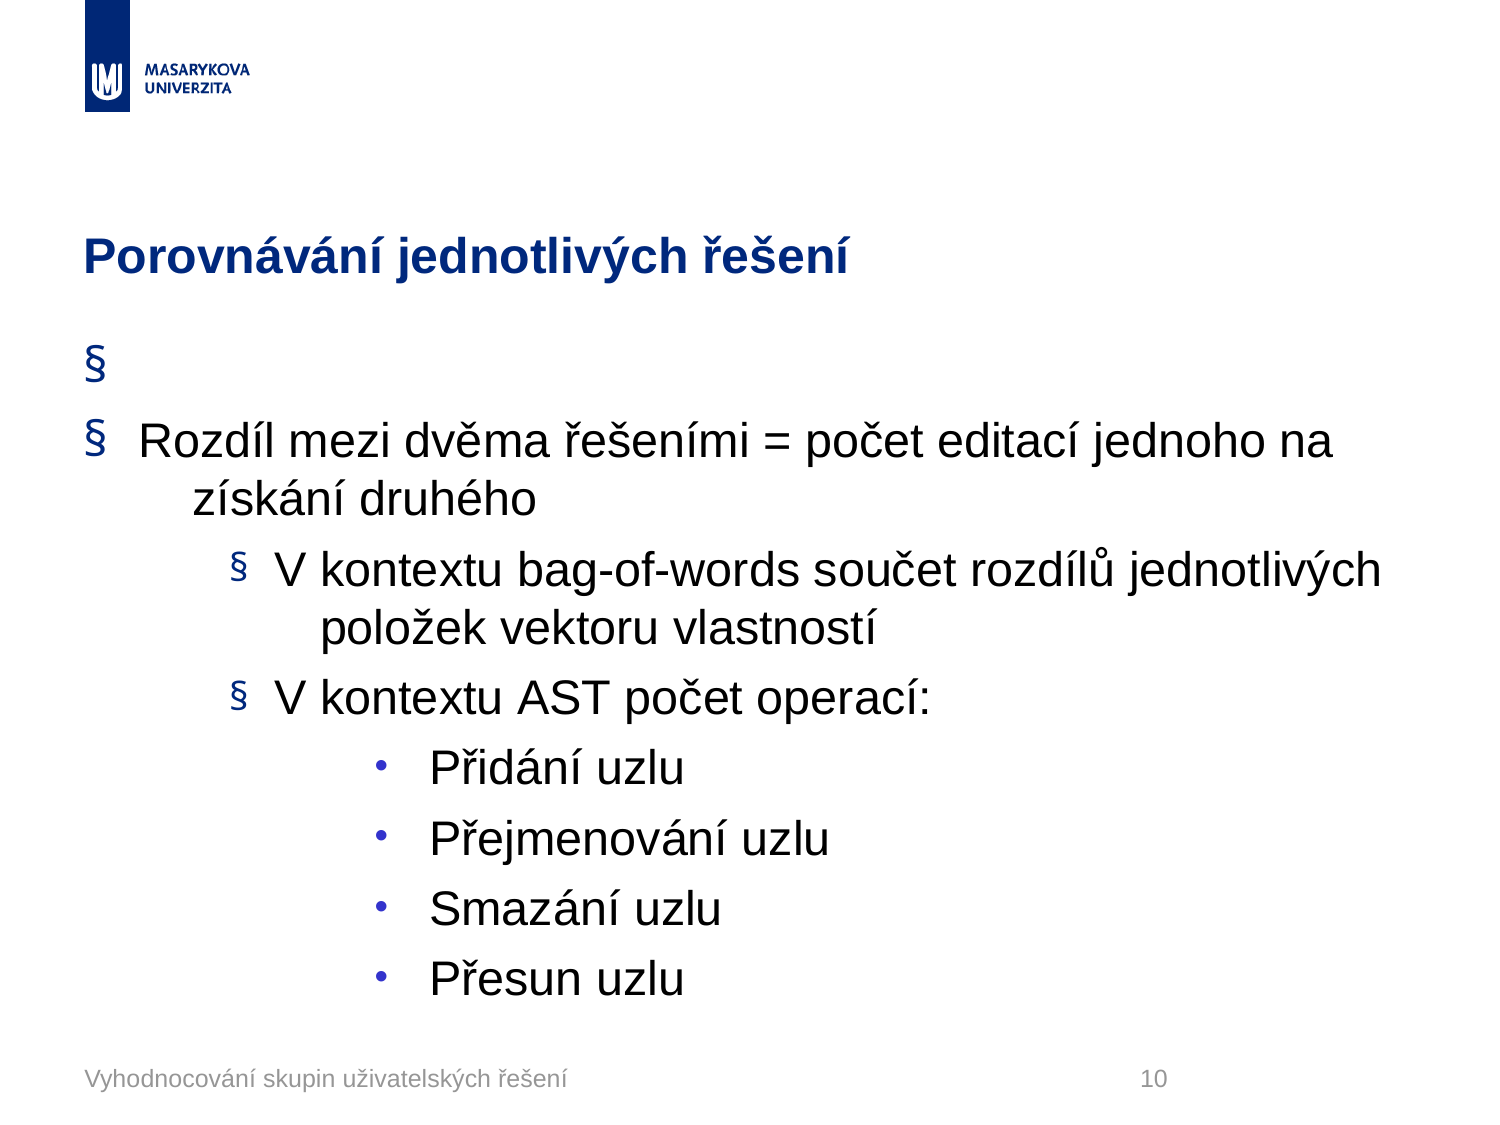

# Porovnávání jednotlivých řešení
Rozdíl mezi dvěma řešeními = počet editací jednoho na získání druhého
V kontextu bag-of-words součet rozdílů jednotlivých položek vektoru vlastností
V kontextu AST počet operací:
Přidání uzlu
Přejmenování uzlu
Smazání uzlu
Přesun uzlu
Vyhodnocování skupin uživatelských řešení